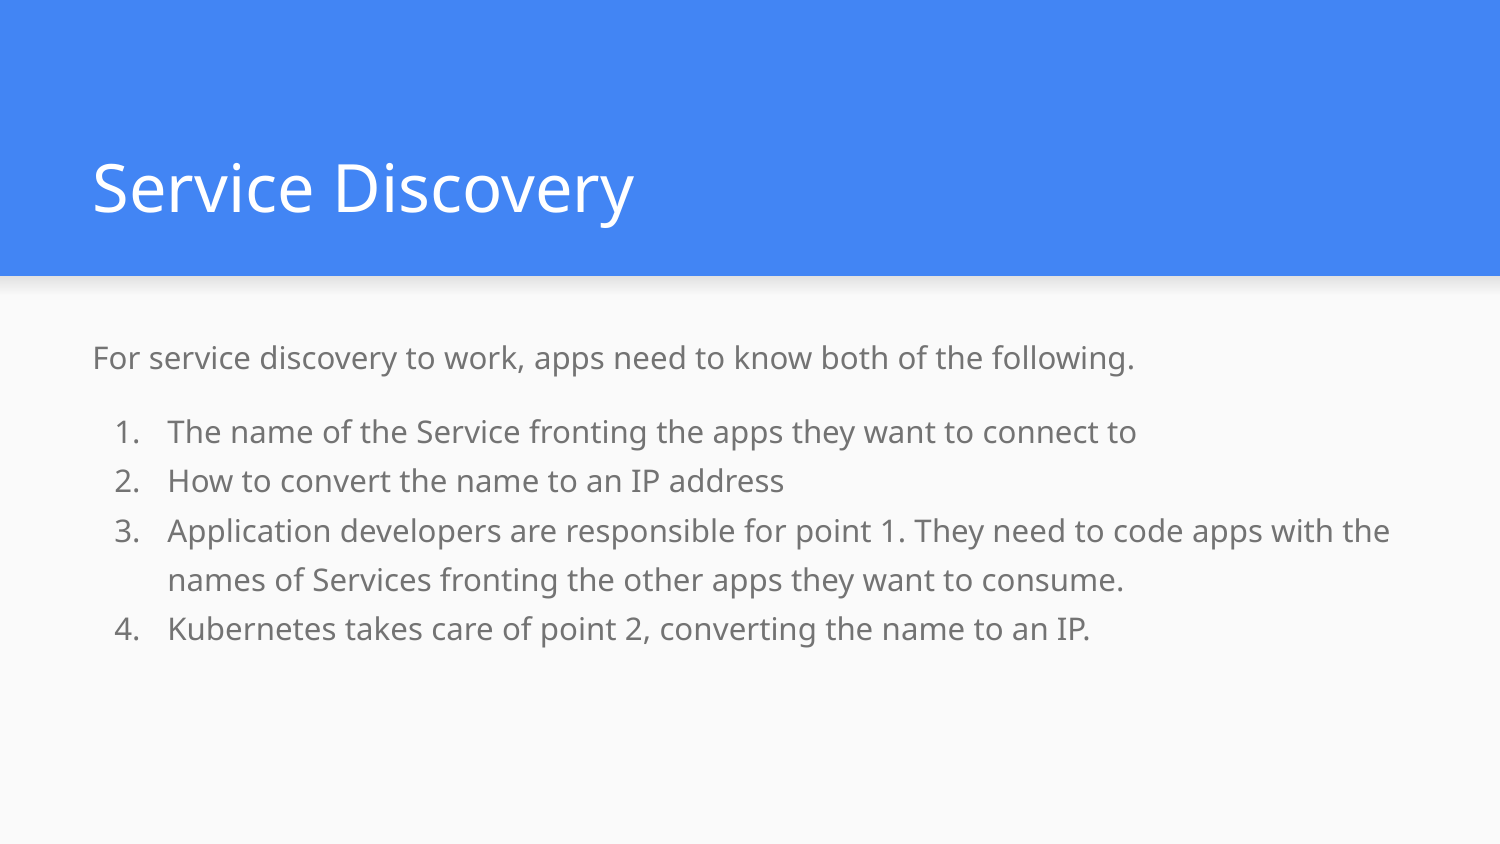

# Service Discovery
For service discovery to work, apps need to know both of the following.
The name of the Service fronting the apps they want to connect to
How to convert the name to an IP address
Application developers are responsible for point 1. They need to code apps with the names of Services fronting the other apps they want to consume.
Kubernetes takes care of point 2, converting the name to an IP.